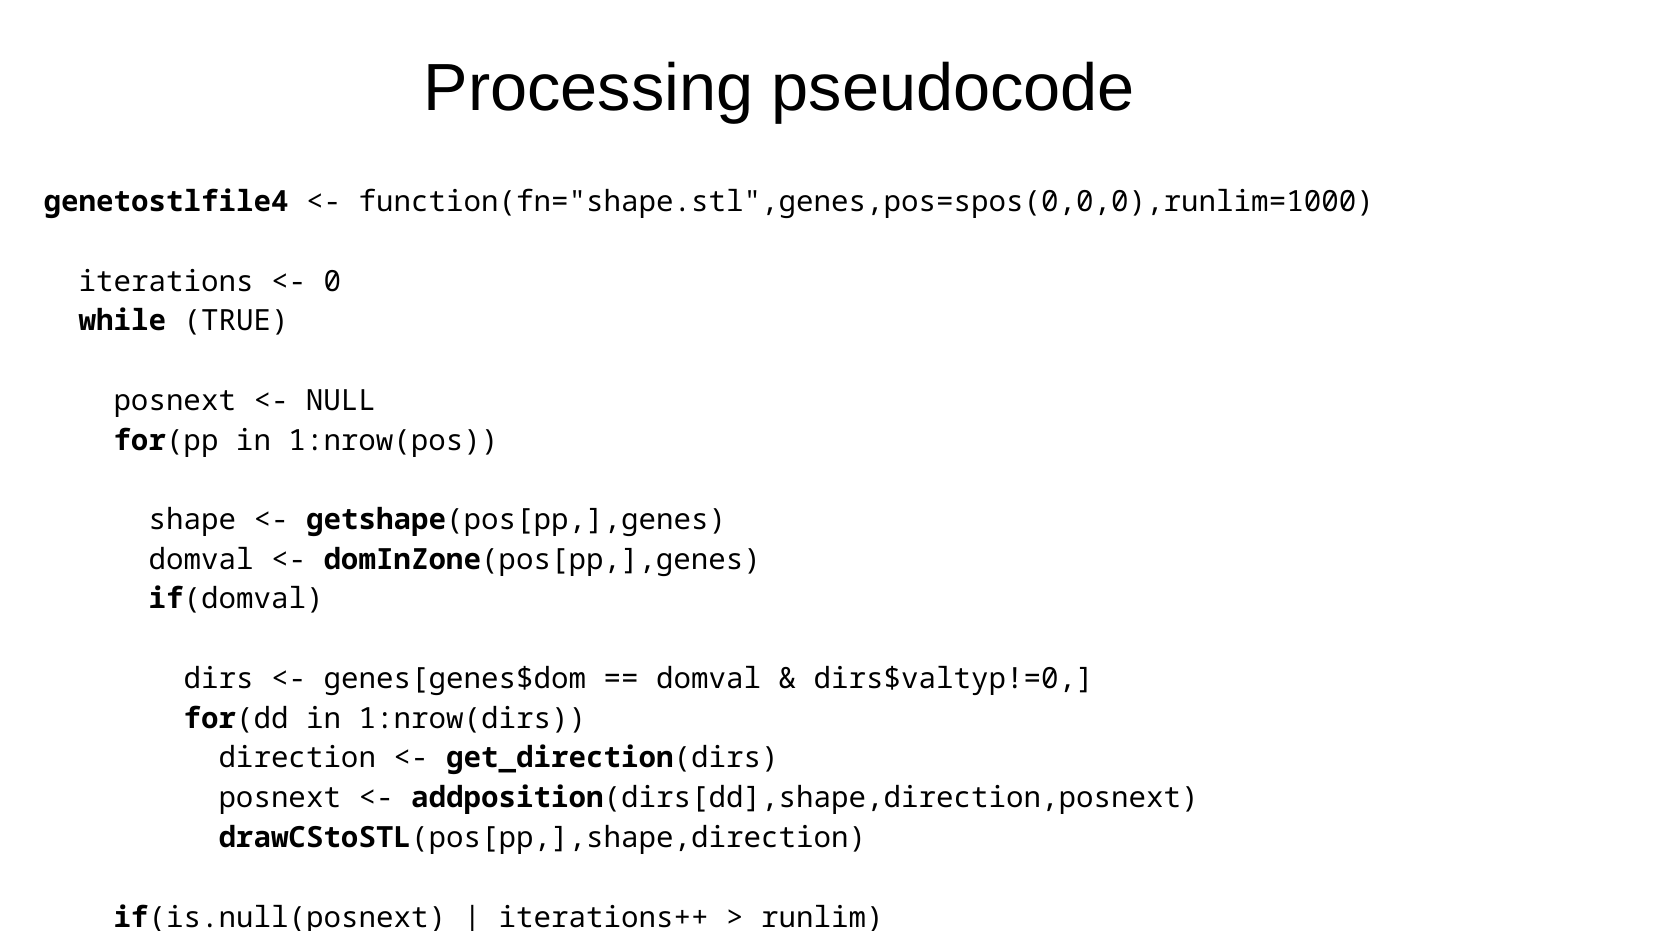

# Processing pseudocode
genetostlfile4 <- function(fn="shape.stl",genes,pos=spos(0,0,0),runlim=1000)
 iterations <- 0
 while (TRUE)
 posnext <- NULL
 for(pp in 1:nrow(pos))
 shape <- getshape(pos[pp,],genes)
 domval <- domInZone(pos[pp,],genes)
 if(domval)
 dirs <- genes[genes$dom == domval & dirs$valtyp!=0,]
 for(dd in 1:nrow(dirs))
 direction <- get_direction(dirs)
 posnext <- addposition(dirs[dd],shape,direction,posnext)
 drawCStoSTL(pos[pp,],shape,direction)
 if(is.null(posnext) | iterations++ > runlim)
 break
 pos <- posnext